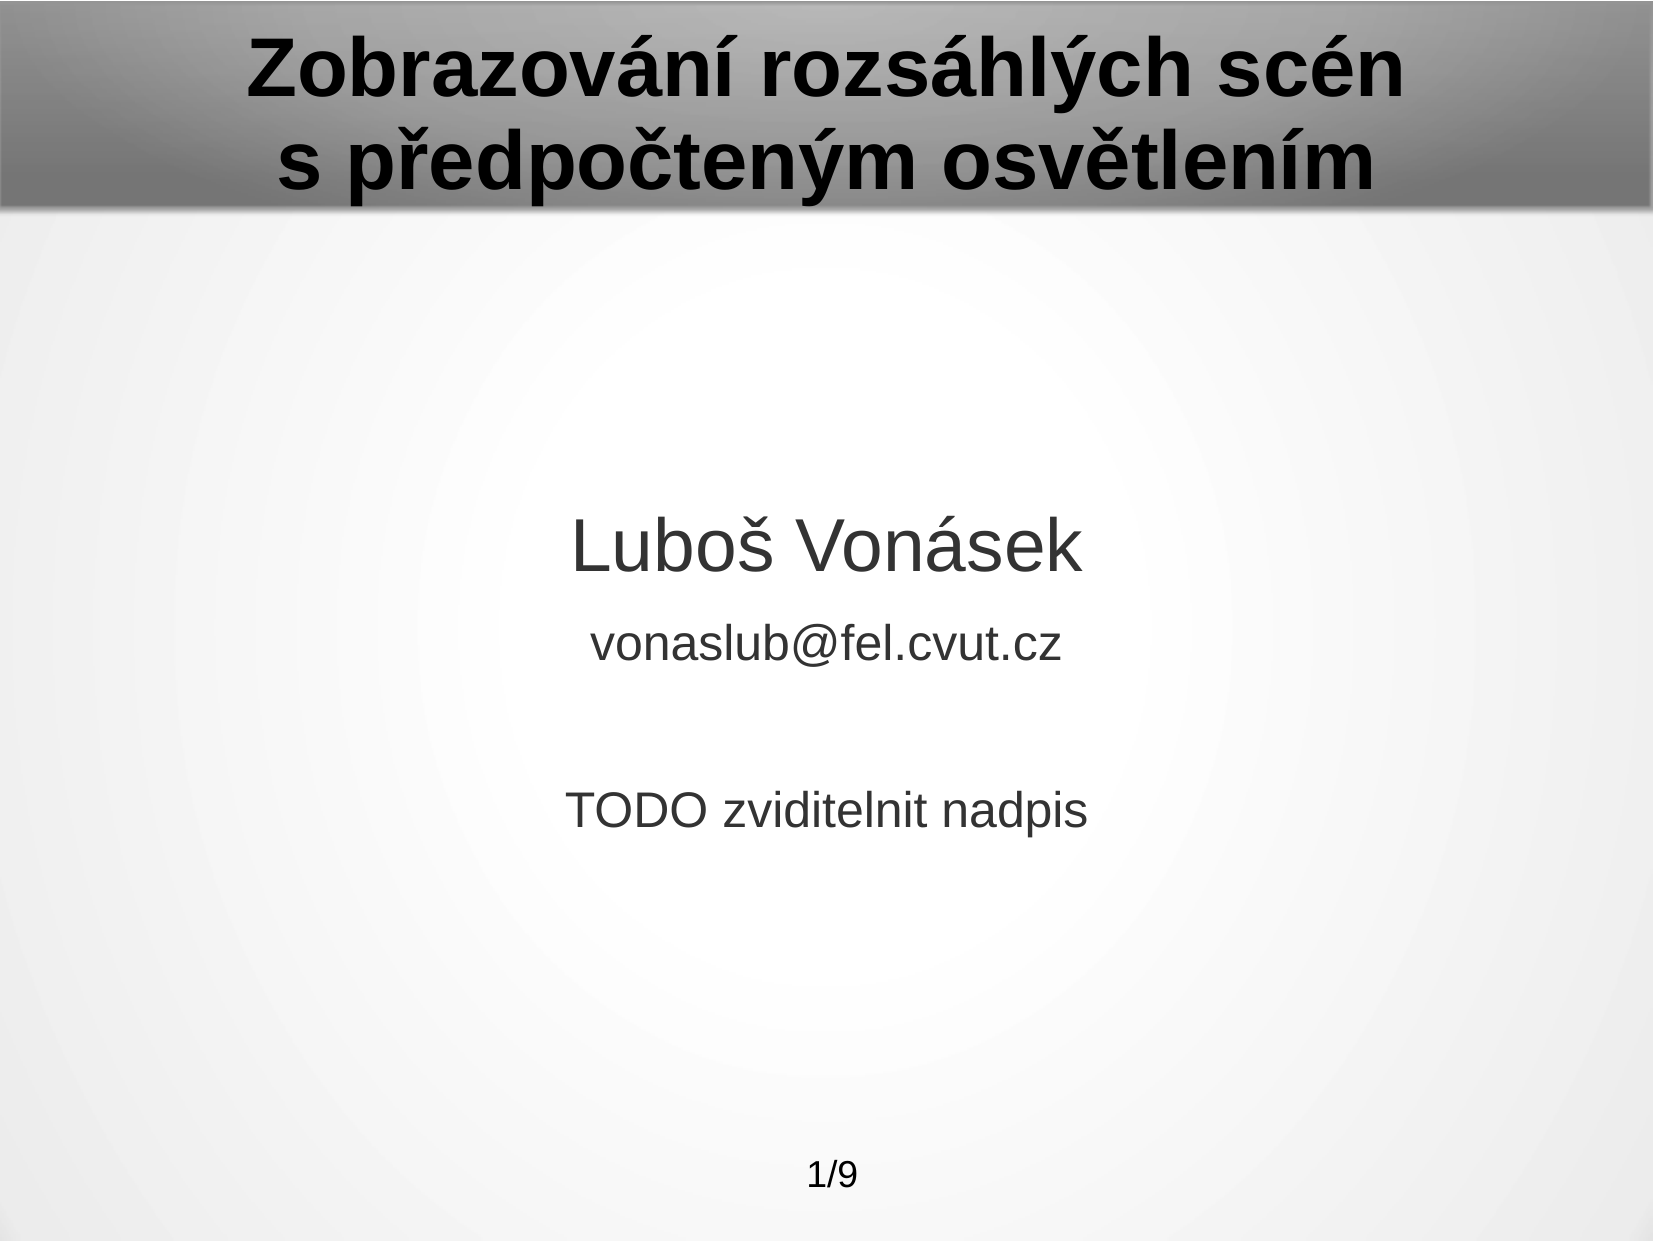

# Zobrazování rozsáhlých scén s předpočteným osvětlením
Luboš Vonásek
vonaslub@fel.cvut.cz
TODO zviditelnit nadpis